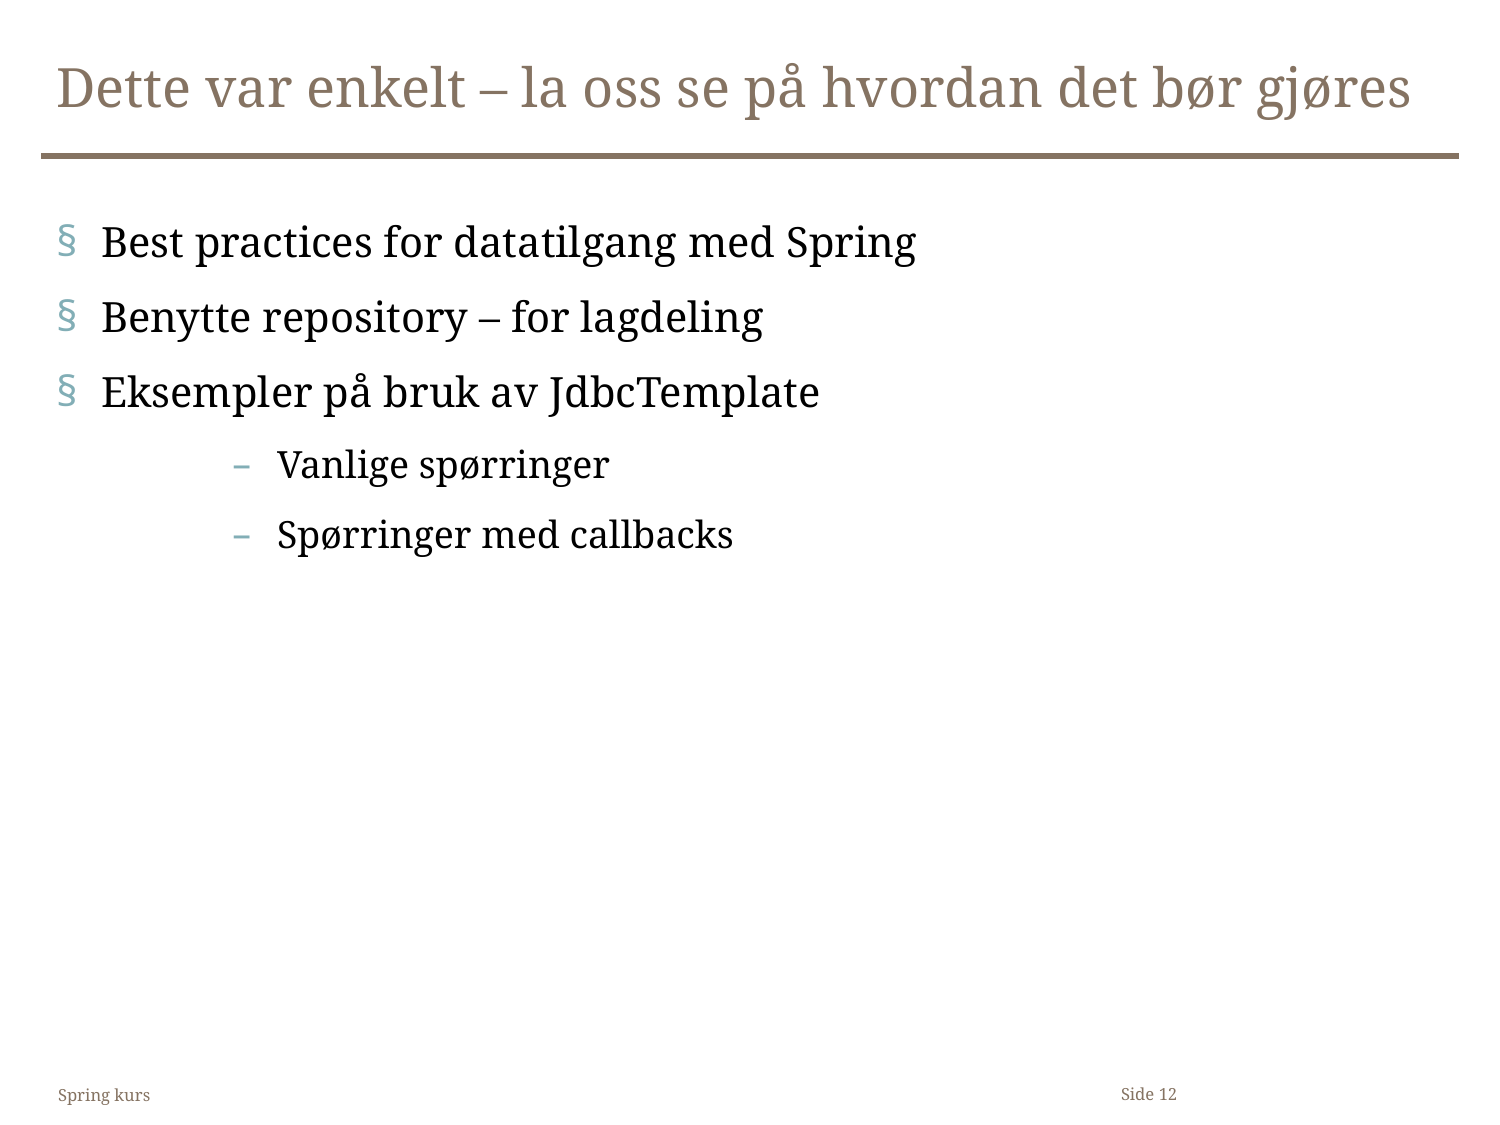

# Dette var enkelt – la oss se på hvordan det bør gjøres
Best practices for datatilgang med Spring
Benytte repository – for lagdeling
Eksempler på bruk av JdbcTemplate
Vanlige spørringer
Spørringer med callbacks
Spring kurs
Side